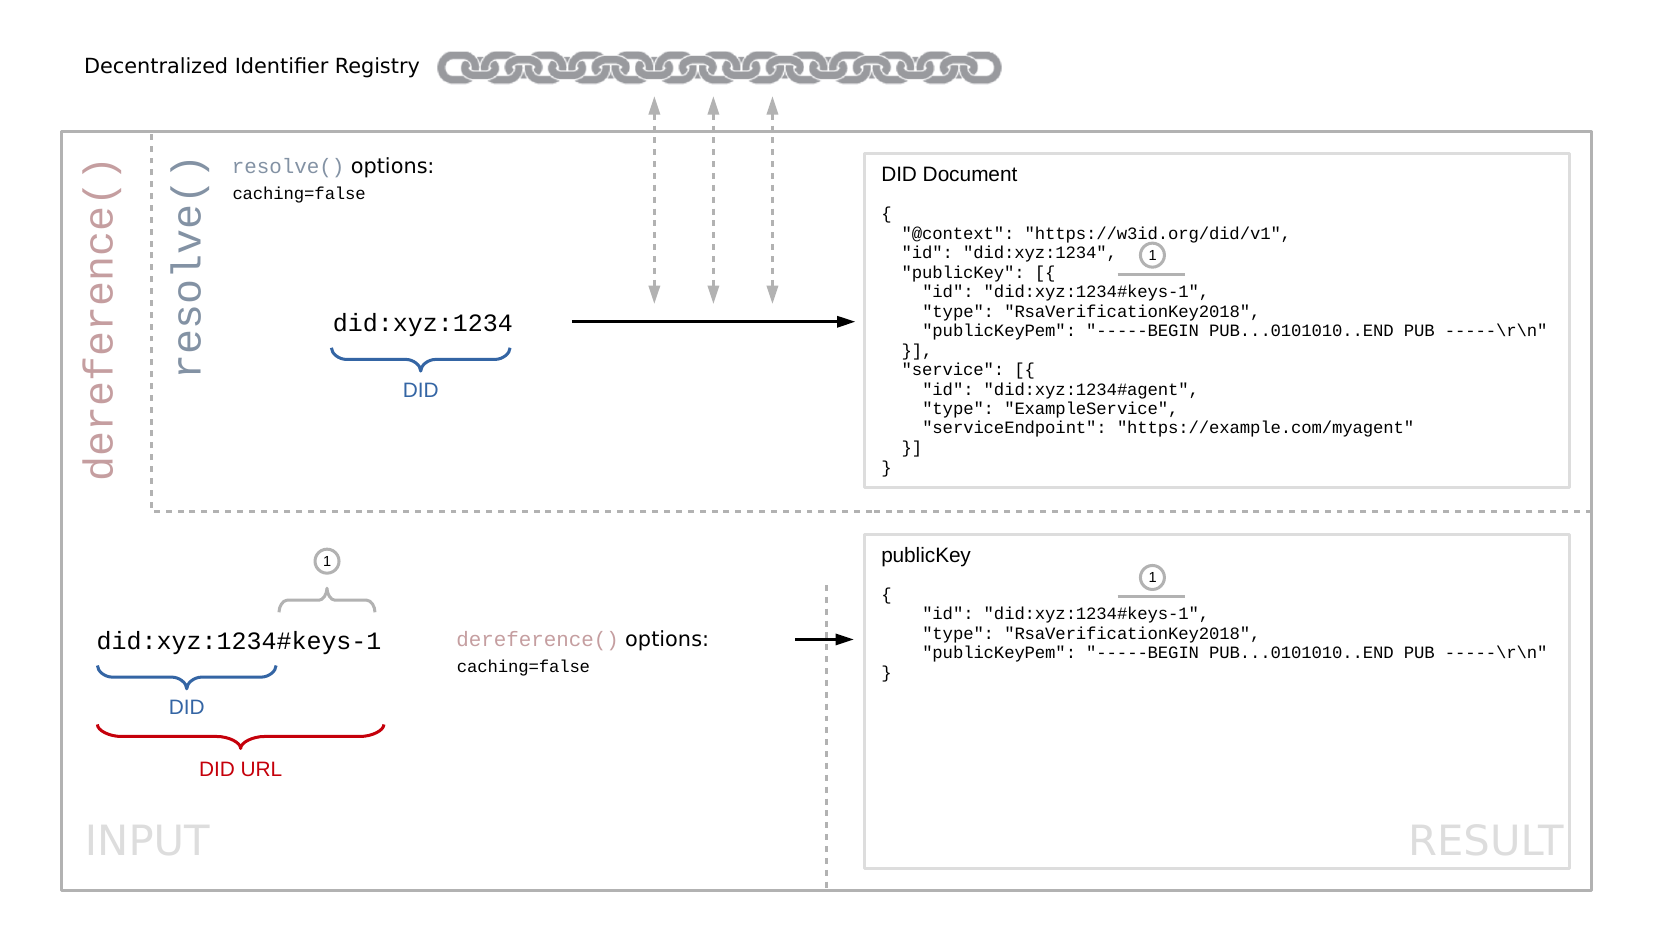

Decentralized Identifier Registry
resolve() options:
DID Document
{
 "@context": "https://w3id.org/did/v1",
 "id": "did:xyz:1234",
 "publicKey": [{
 "id": "did:xyz:1234#keys-1",
 "type": "RsaVerificationKey2018",
 "publicKeyPem": "-----BEGIN PUB...0101010..END PUB -----\r\n"
 }],
 "service": [{
 "id": "did:xyz:1234#agent",
 "type": "ExampleService",
 "serviceEndpoint": "https://example.com/myagent"
 }]
}
caching=false
resolve()
1
dereference()
did:xyz:1234
DID
publicKey
{
 "id": "did:xyz:1234#keys-1",
 "type": "RsaVerificationKey2018",
 "publicKeyPem": "-----BEGIN PUB...0101010..END PUB -----\r\n"
}
1
1
dereference() options:
did:xyz:1234#keys-1
caching=false
DID
DID URL
INPUT
RESULT